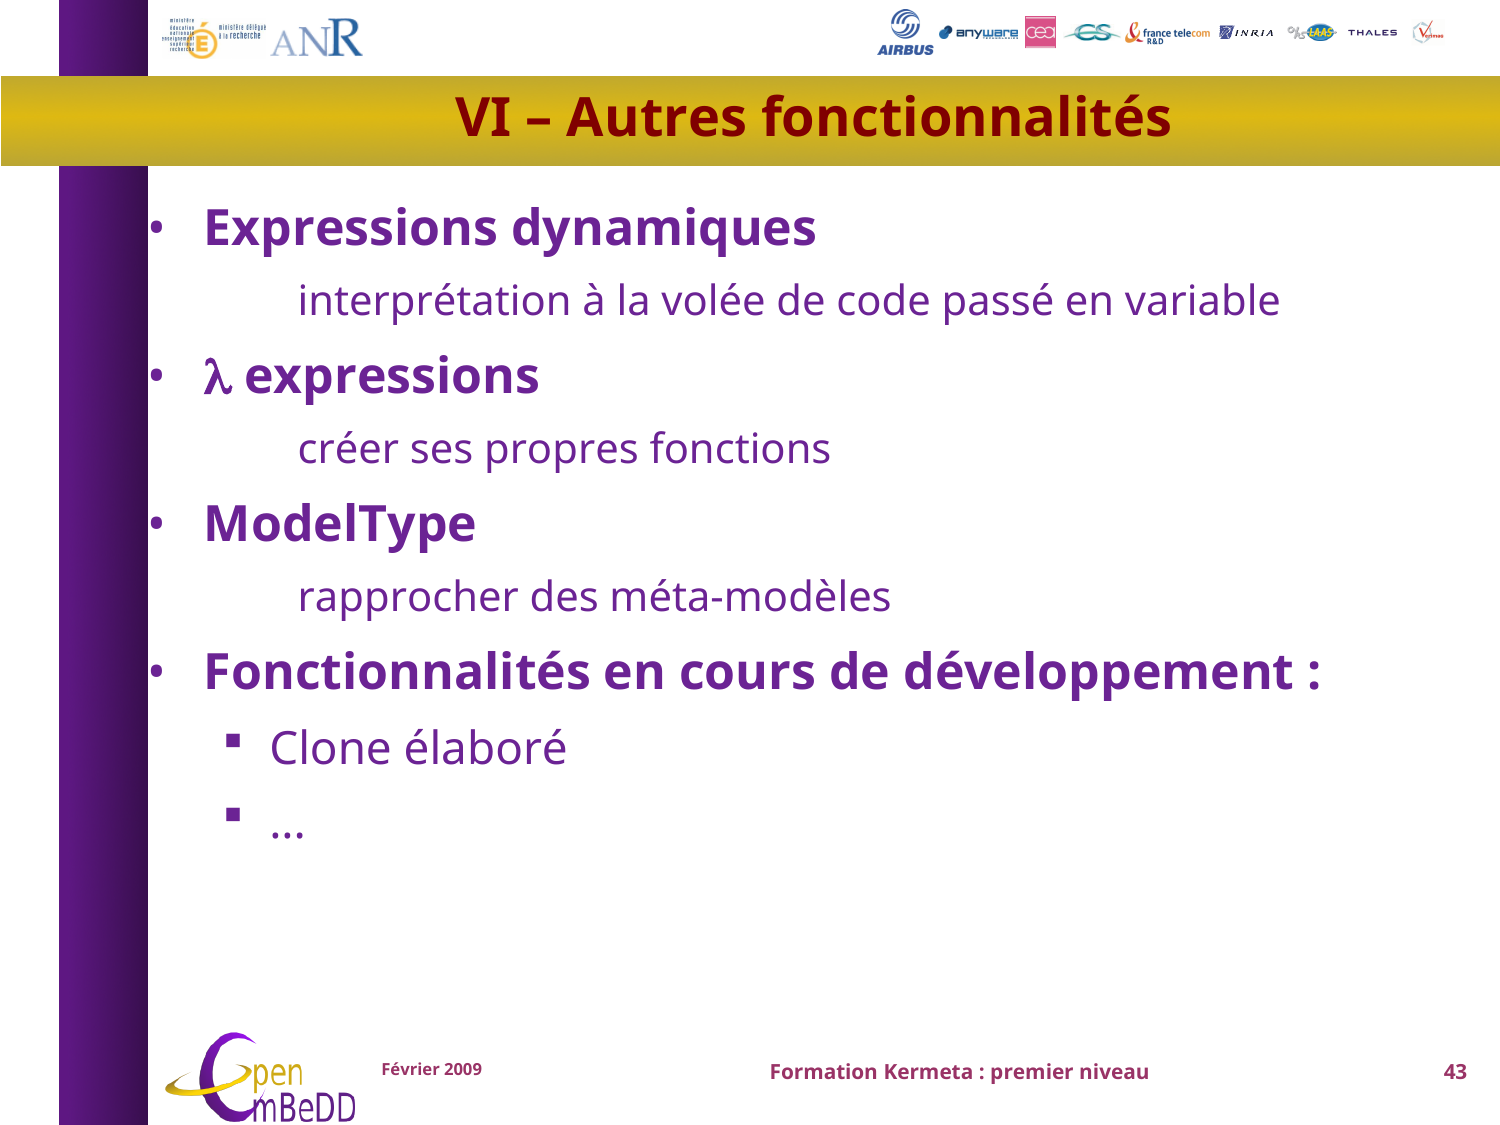

# VI – Autres fonctionnalités
Expressions dynamiques
interprétation à la volée de code passé en variable
 expressions
créer ses propres fonctions
ModelType
rapprocher des méta-modèles
Fonctionnalités en cours de développement :
Clone élaboré
...
Pied de page
Pied de page fixe
43